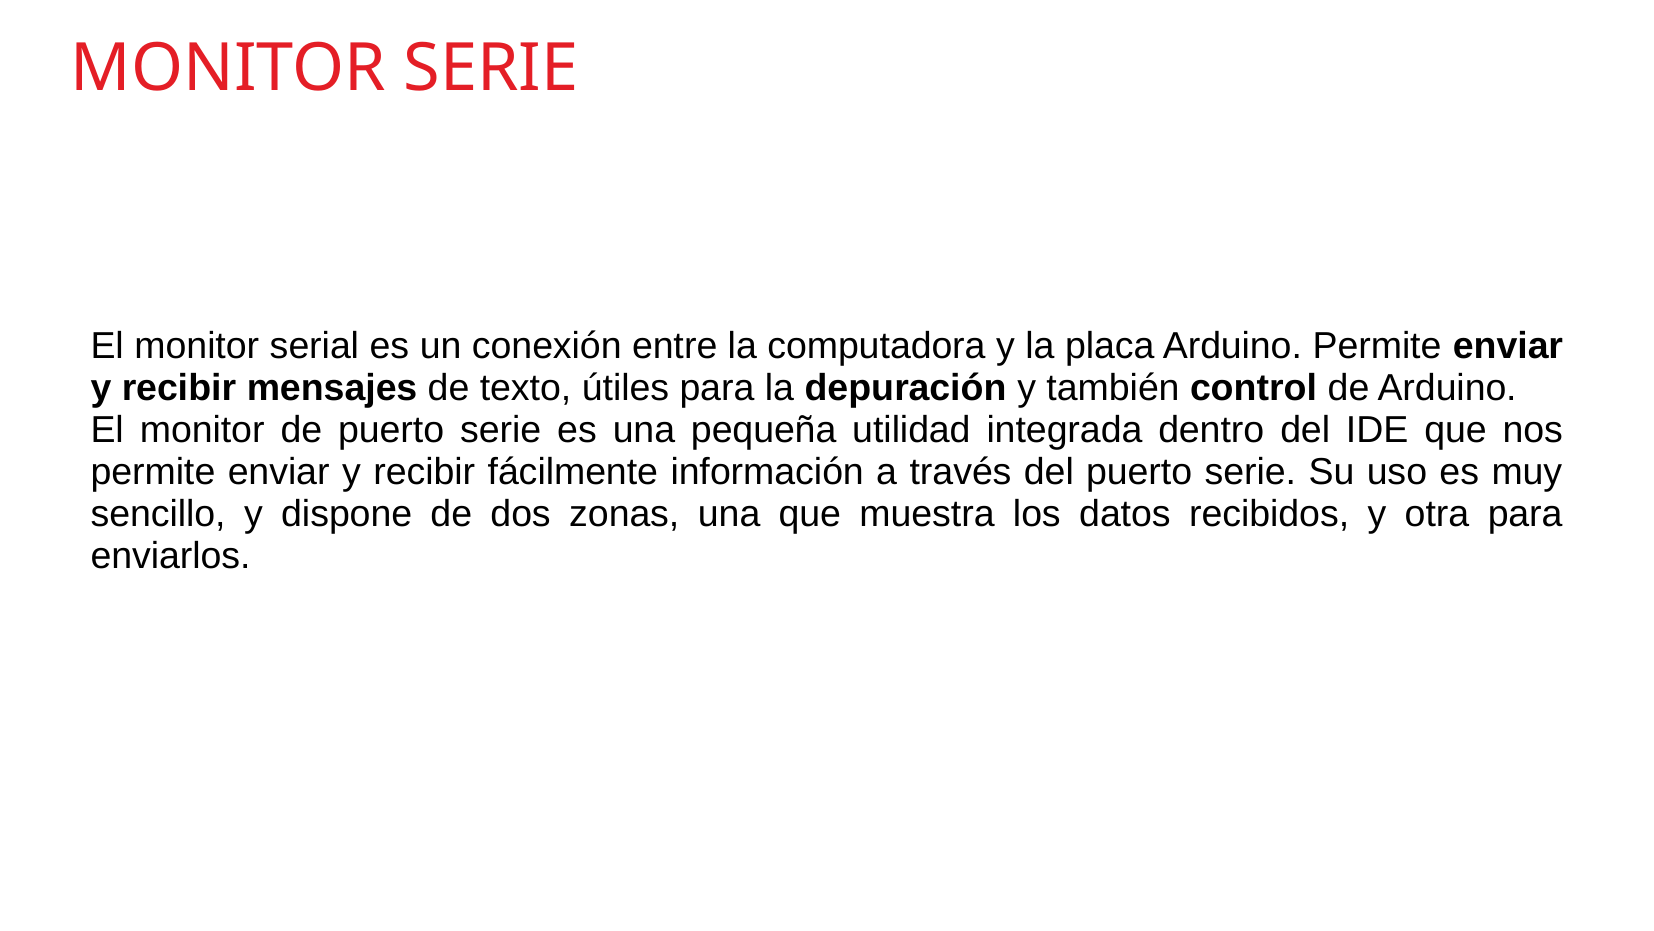

# MONITOR SERIE
El monitor serial es un conexión entre la computadora y la placa Arduino. Permite enviar y recibir mensajes de texto, útiles para la depuración y también control de Arduino.
El monitor de puerto serie es una pequeña utilidad integrada dentro del IDE que nos permite enviar y recibir fácilmente información a través del puerto serie. Su uso es muy sencillo, y dispone de dos zonas, una que muestra los datos recibidos, y otra para enviarlos.